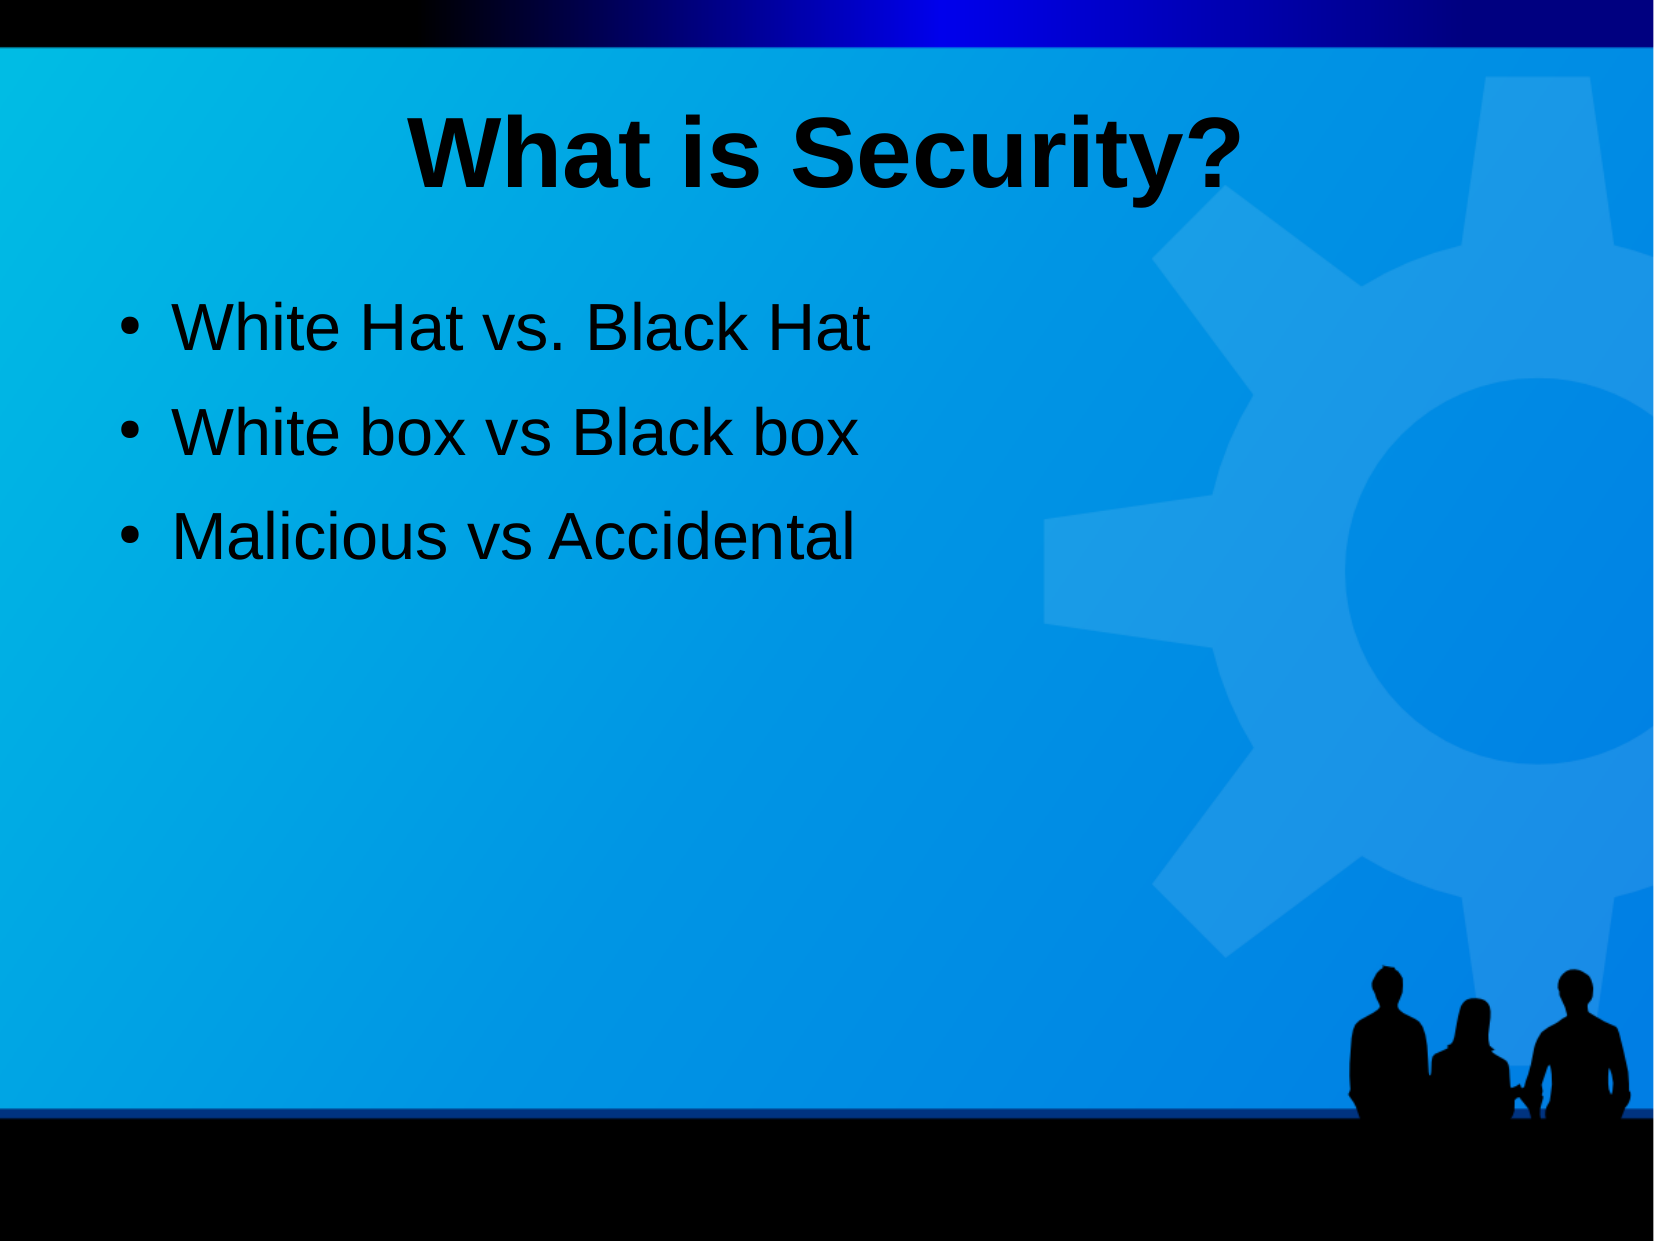

# What is Security?
White Hat vs. Black Hat
White box vs Black box
Malicious vs Accidental